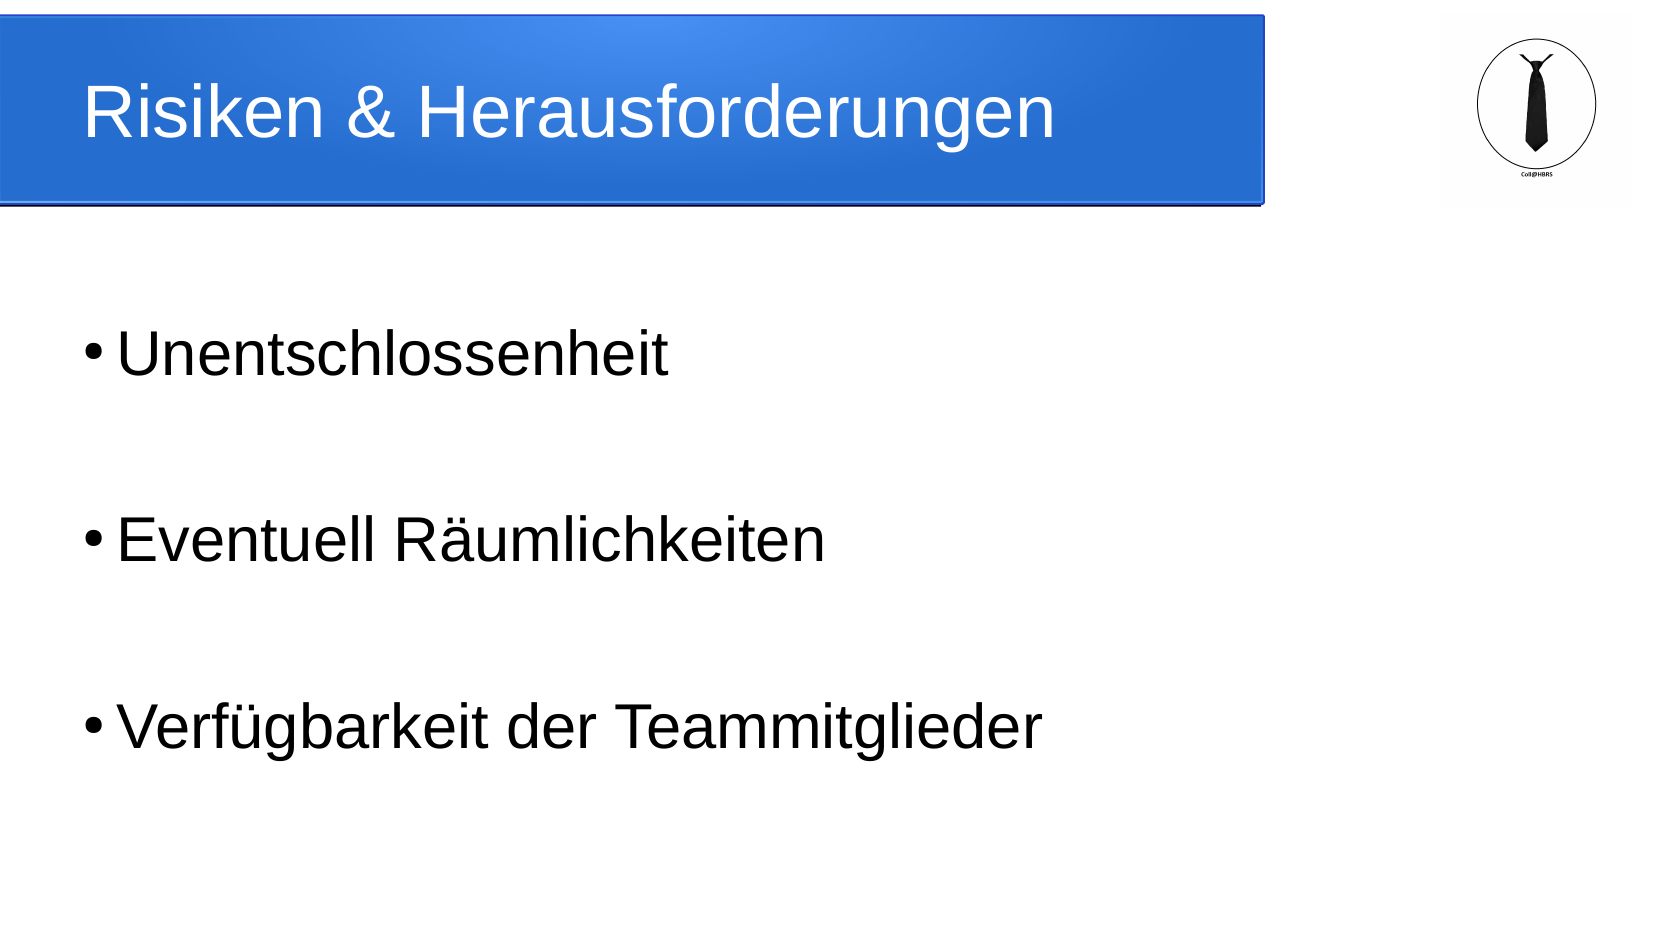

# Risiken & Herausforderungen
Unentschlossenheit
Eventuell Räumlichkeiten
Verfügbarkeit der Teammitglieder